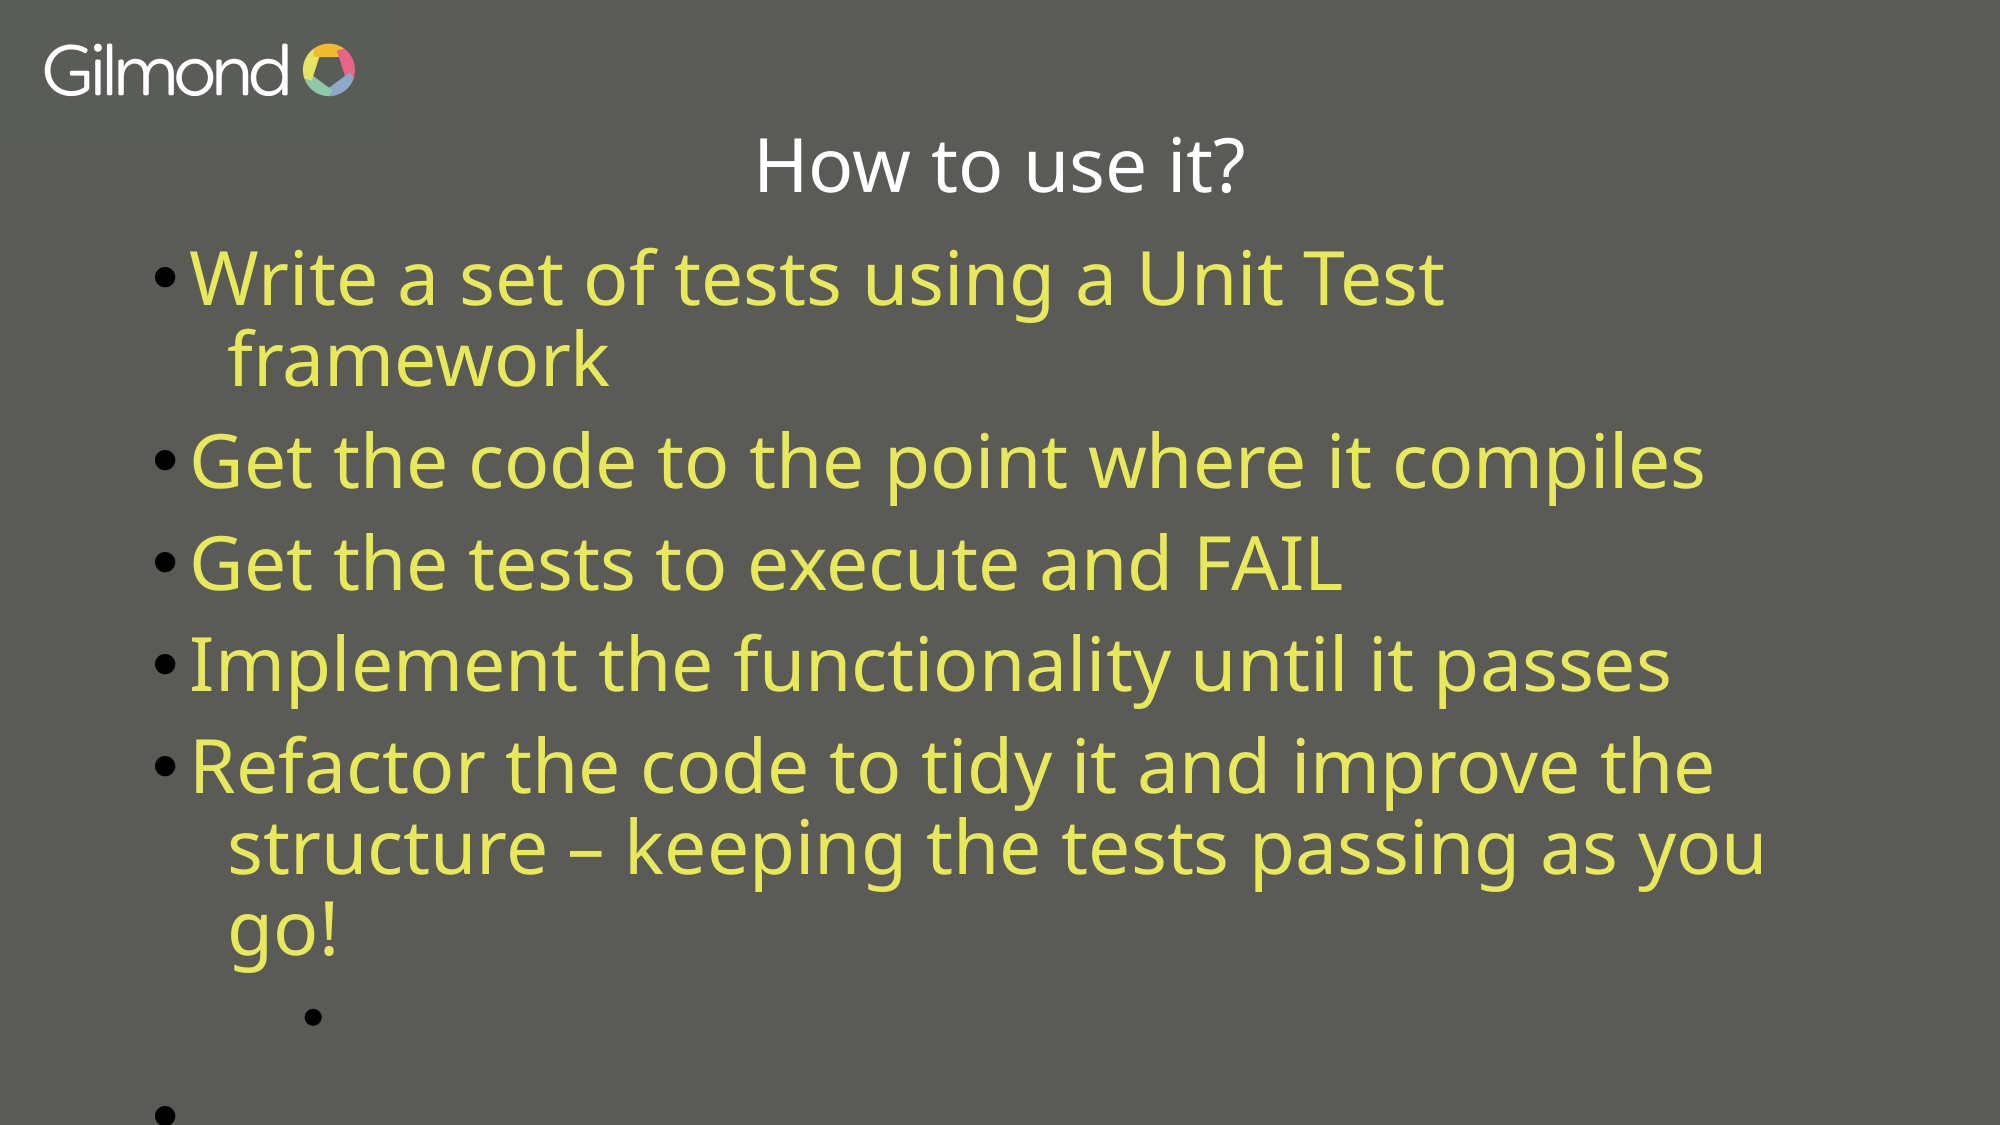

# How to use it?
Write a set of tests using a Unit Test framework
Get the code to the point where it compiles
Get the tests to execute and FAIL
Implement the functionality until it passes
Refactor the code to tidy it and improve the structure – keeping the tests passing as you go!